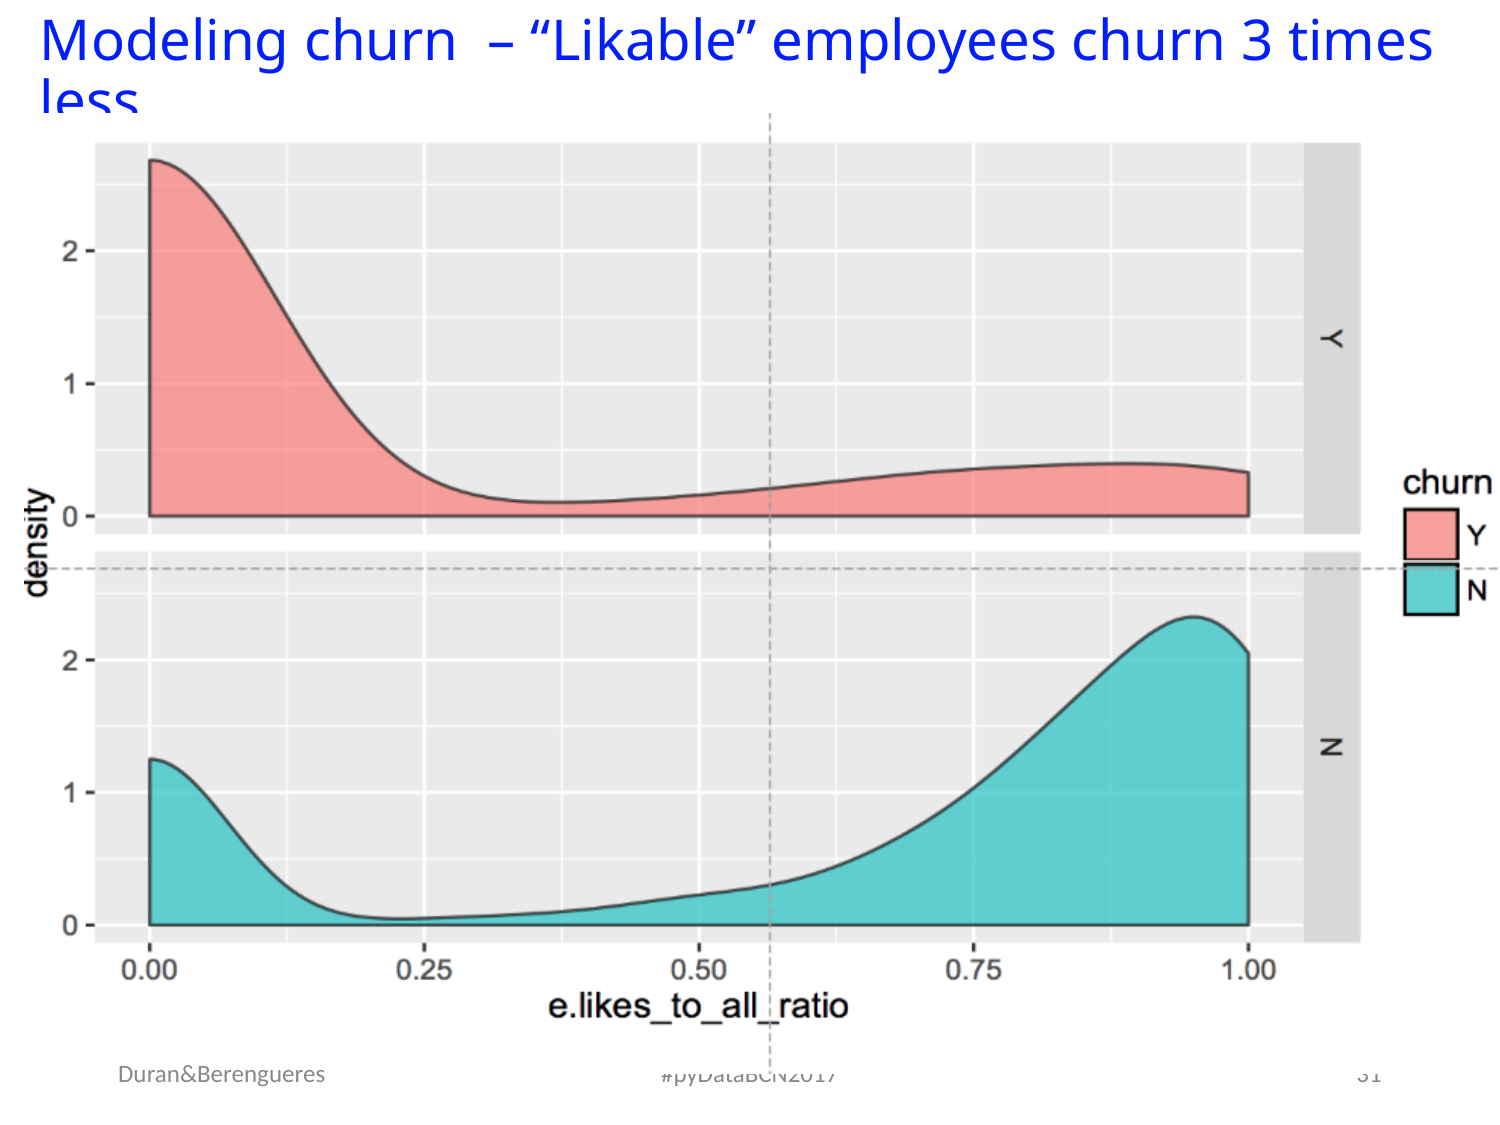

# Modeling churn – “Likable” employees churn 3 times less
Duran&Berengueres
#pyDataBCN2017